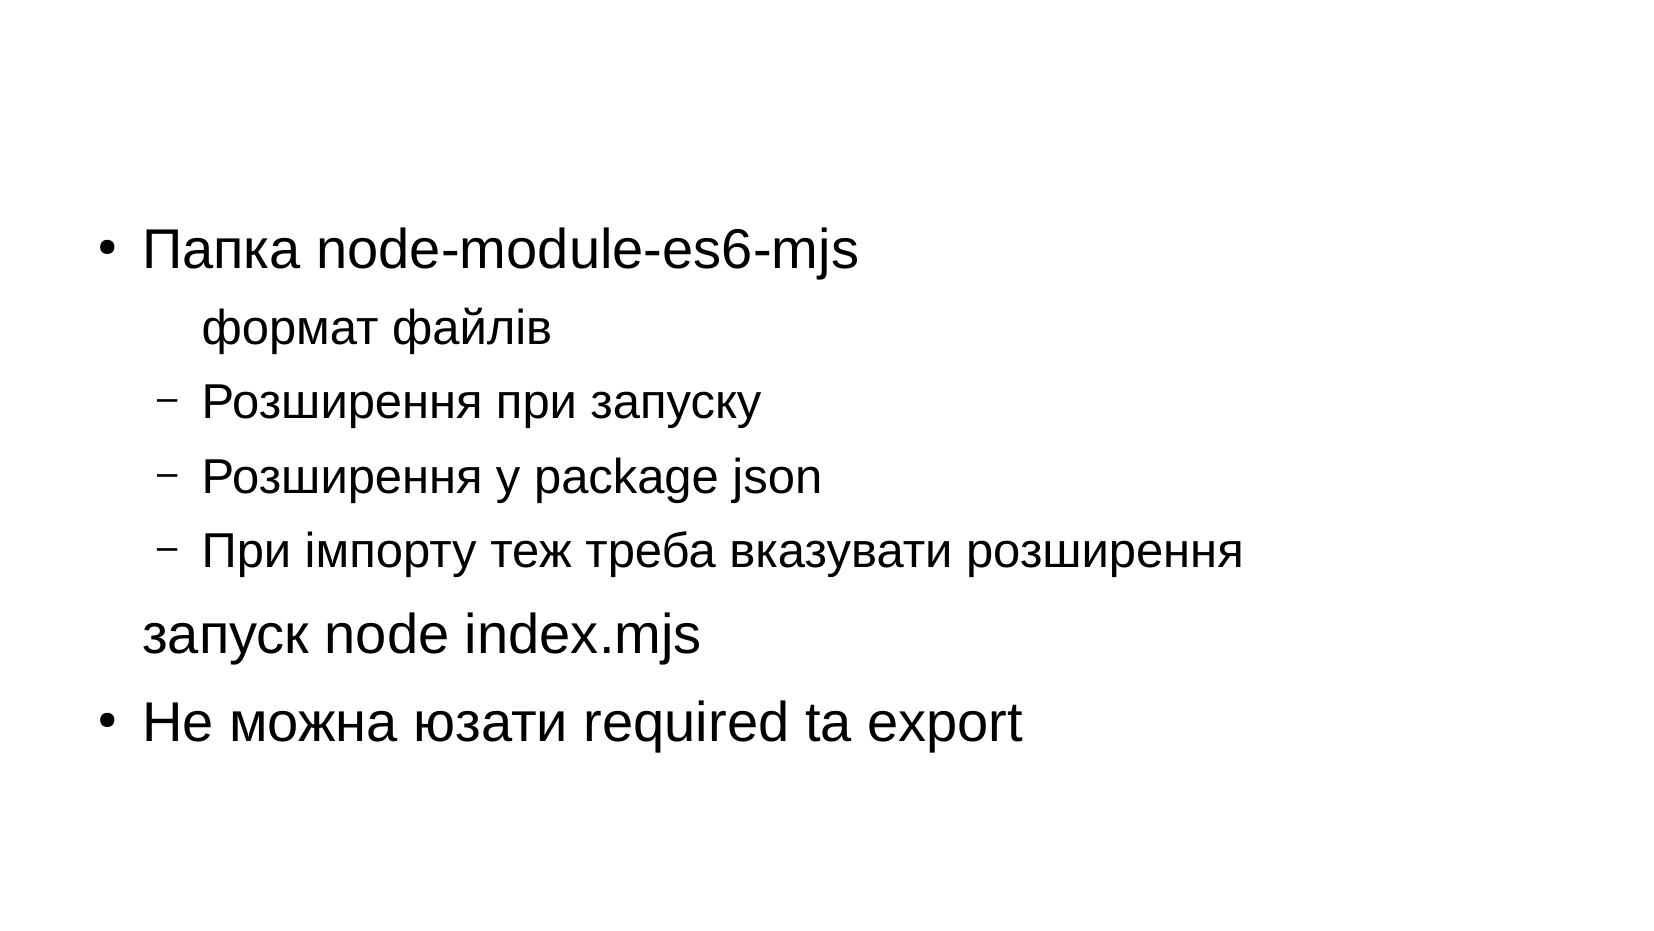

#
Папка node-module-es6-mjs
формат файлів
Розширення при запуску
Розширення у package json
При імпорту теж треба вказувати розширення
запуск node index.mjs
Не можна юзати required ta export